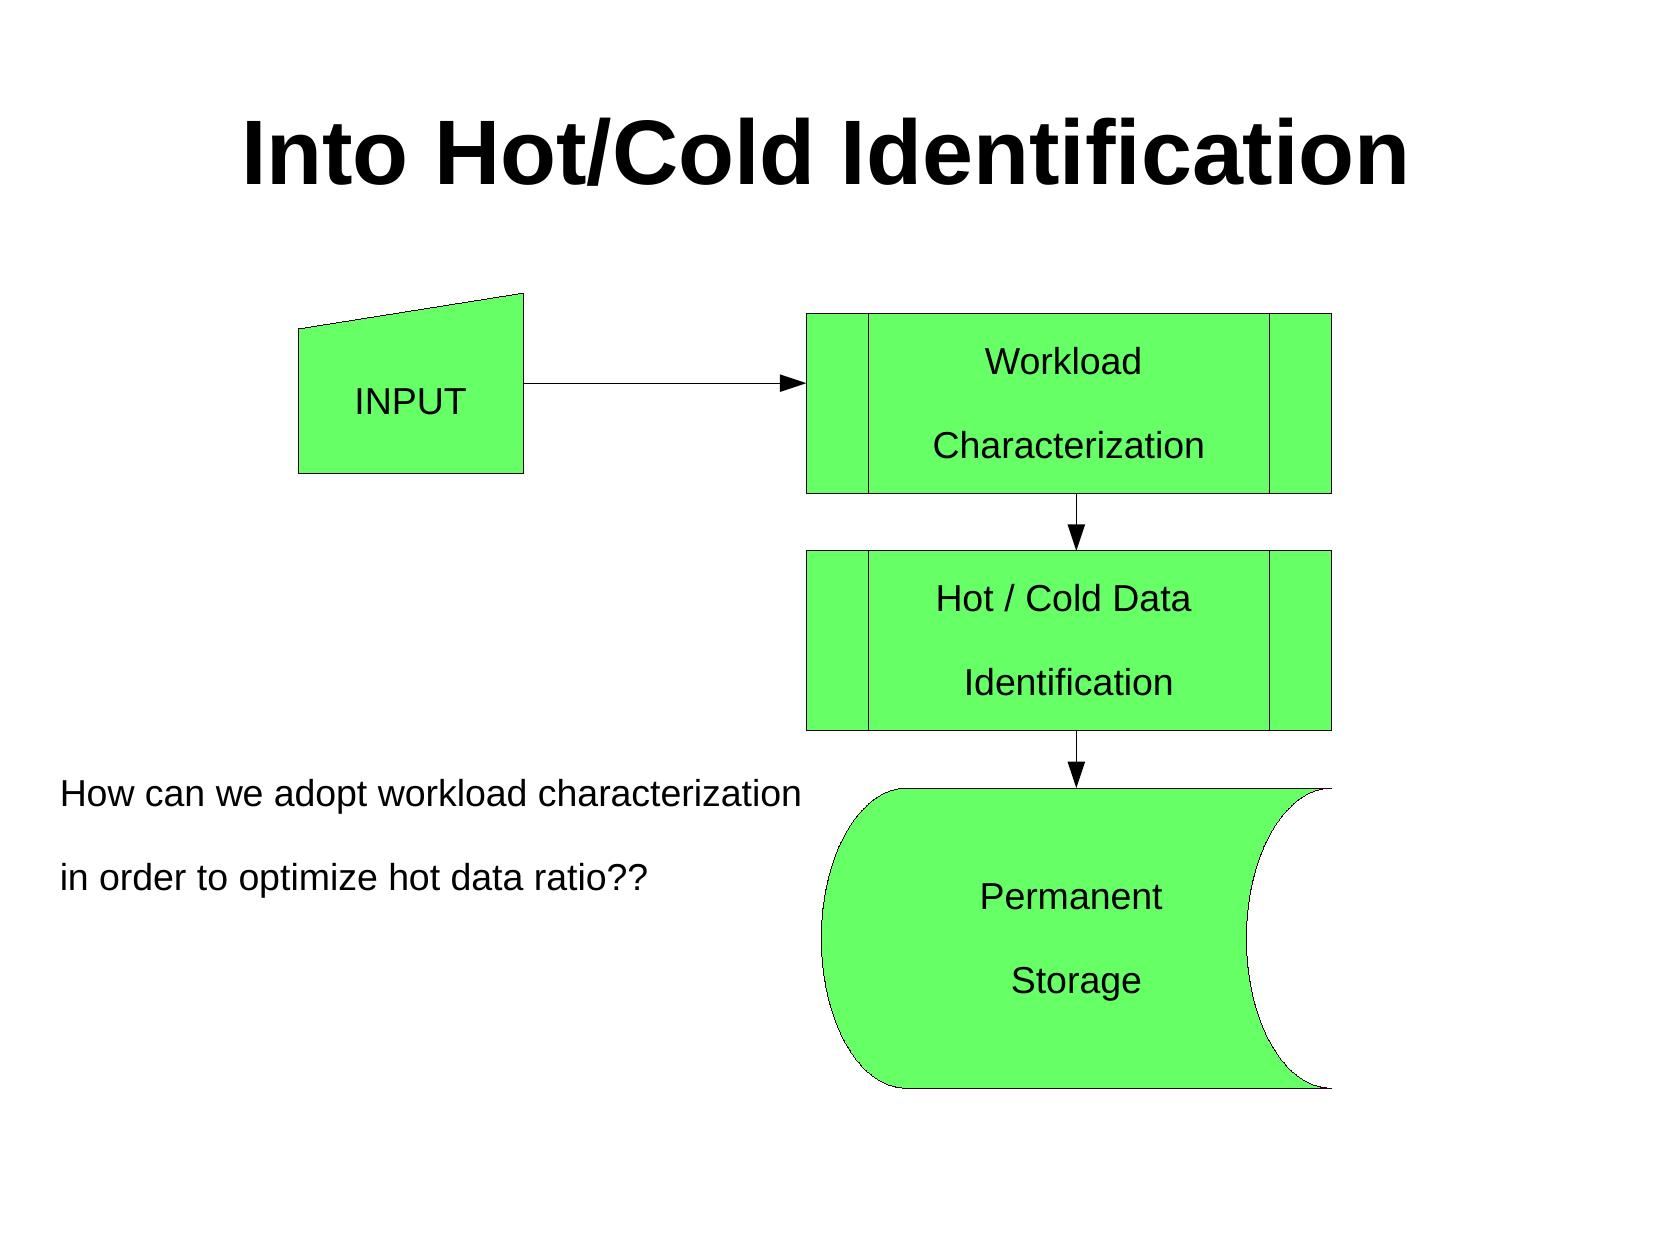

# Into Hot/Cold Identification
INPUT
Workload
Characterization
Hot / Cold Data
Identification
How can we adopt workload characterization
in order to optimize hot data ratio??
Permanent
Storage